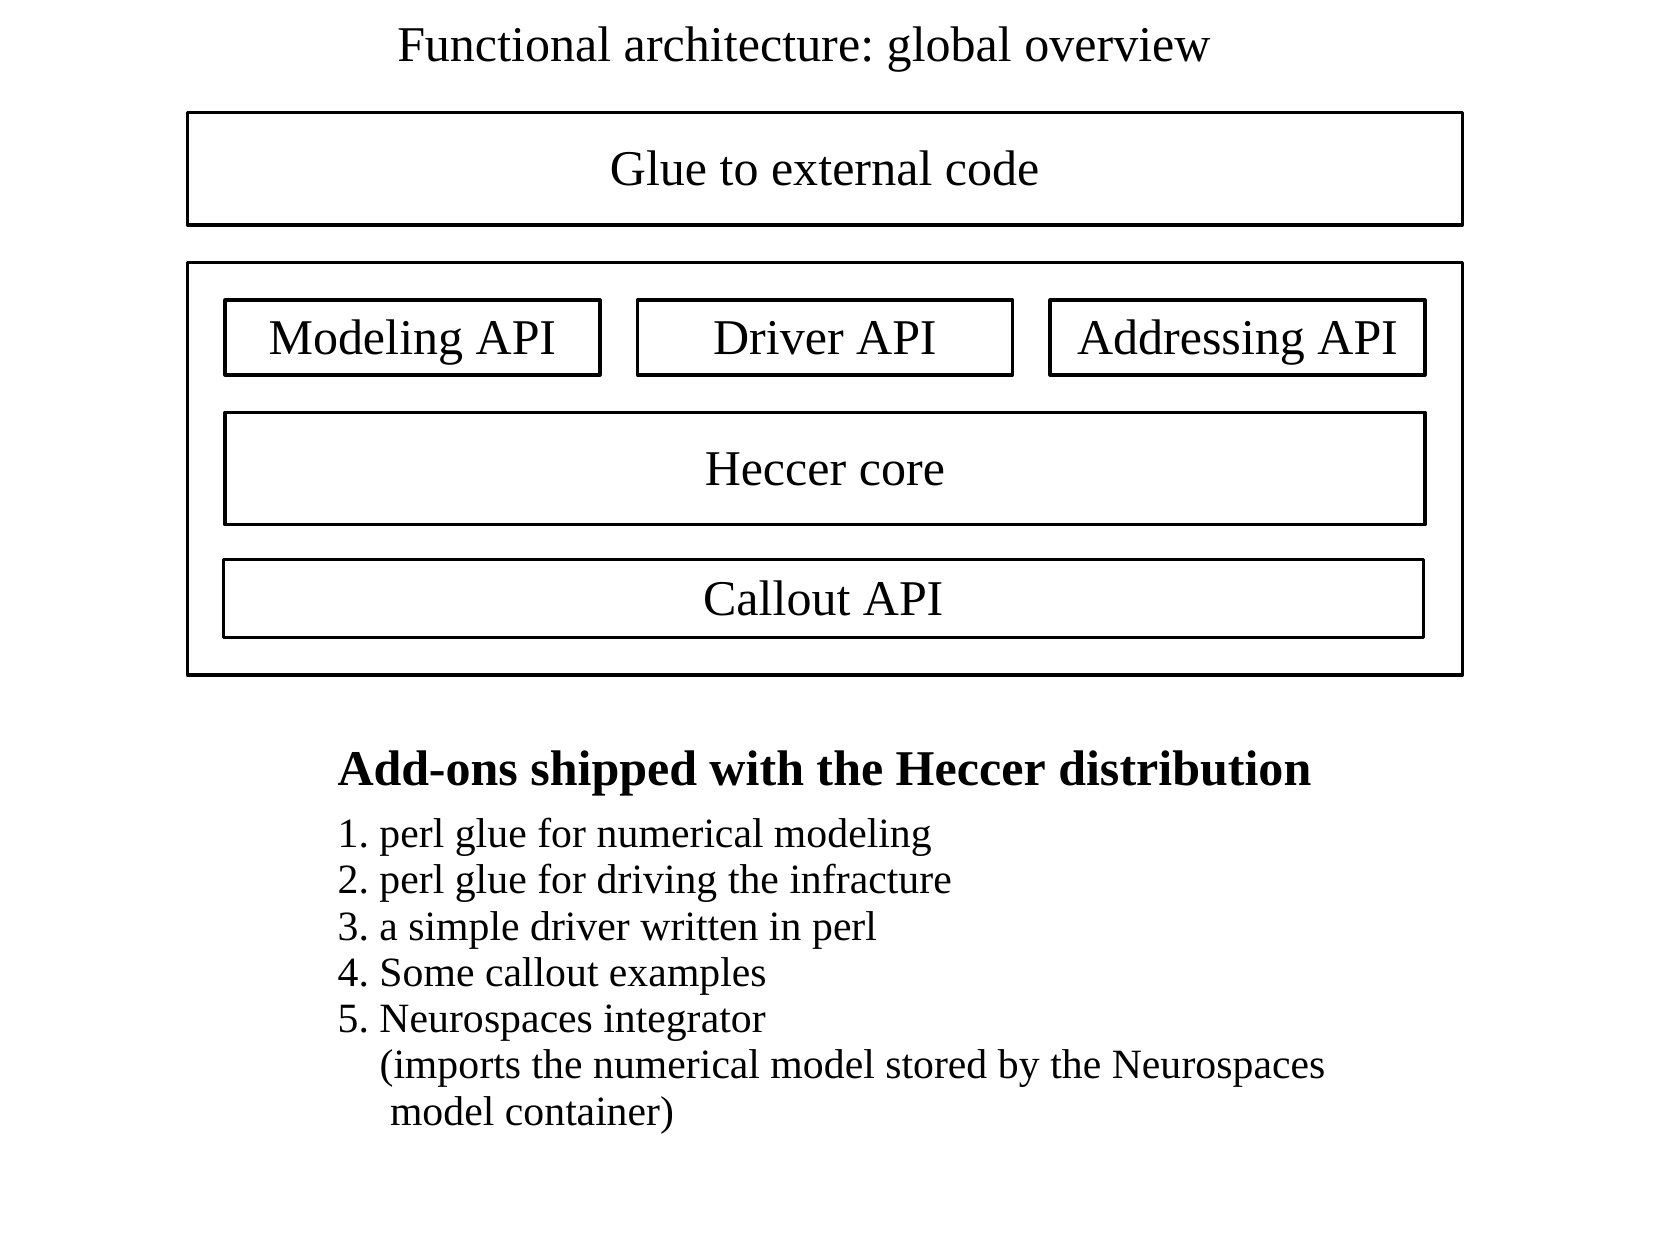

Functional architecture: global overview
Glue to external code
Modeling API
Driver API
Addressing API
Heccer core
Callout API
Add-ons shipped with the Heccer distribution
1. perl glue for numerical modeling
2. perl glue for driving the infracture
3. a simple driver written in perl
4. Some callout examples
5. Neurospaces integrator
 (imports the numerical model stored by the Neurospaces
 model container)